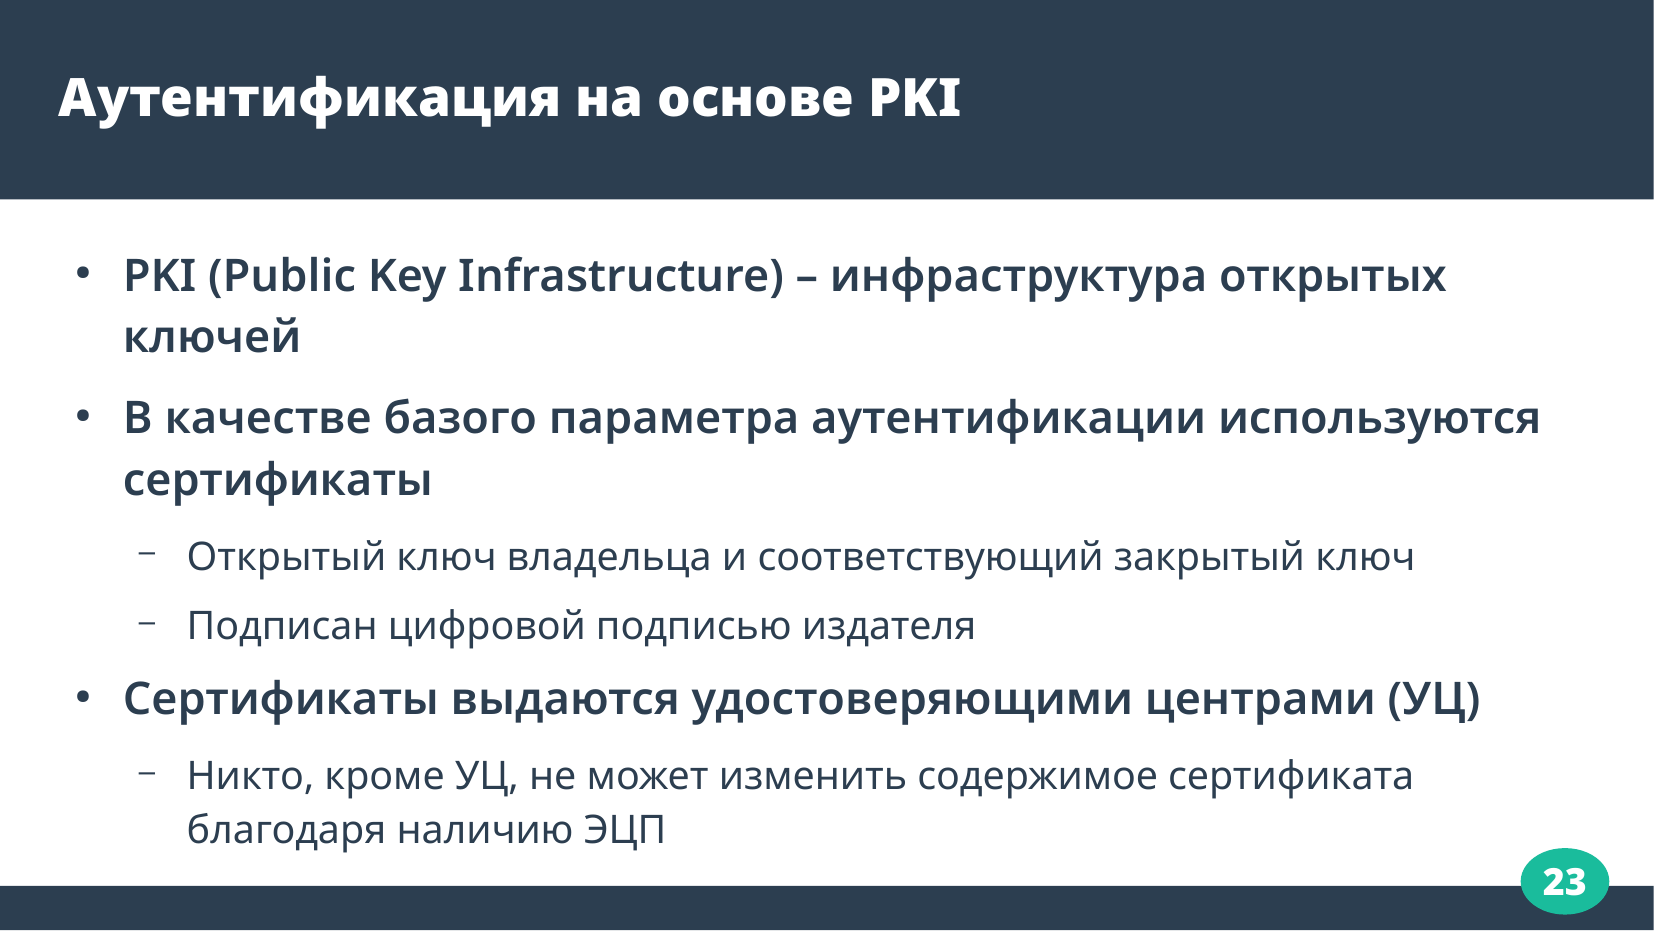

# Аутентификация на основе PKI
PKI (Public Key Infrastructure) – инфраструктура открытых ключей
В качестве базого параметра аутентификации используются сертификаты
Открытый ключ владельца и соответствующий закрытый ключ
Подписан цифровой подписью издателя
Сертификаты выдаются удостоверяющими центрами (УЦ)
Никто, кроме УЦ, не может изменить содержимое сертификата благодаря наличию ЭЦП
23